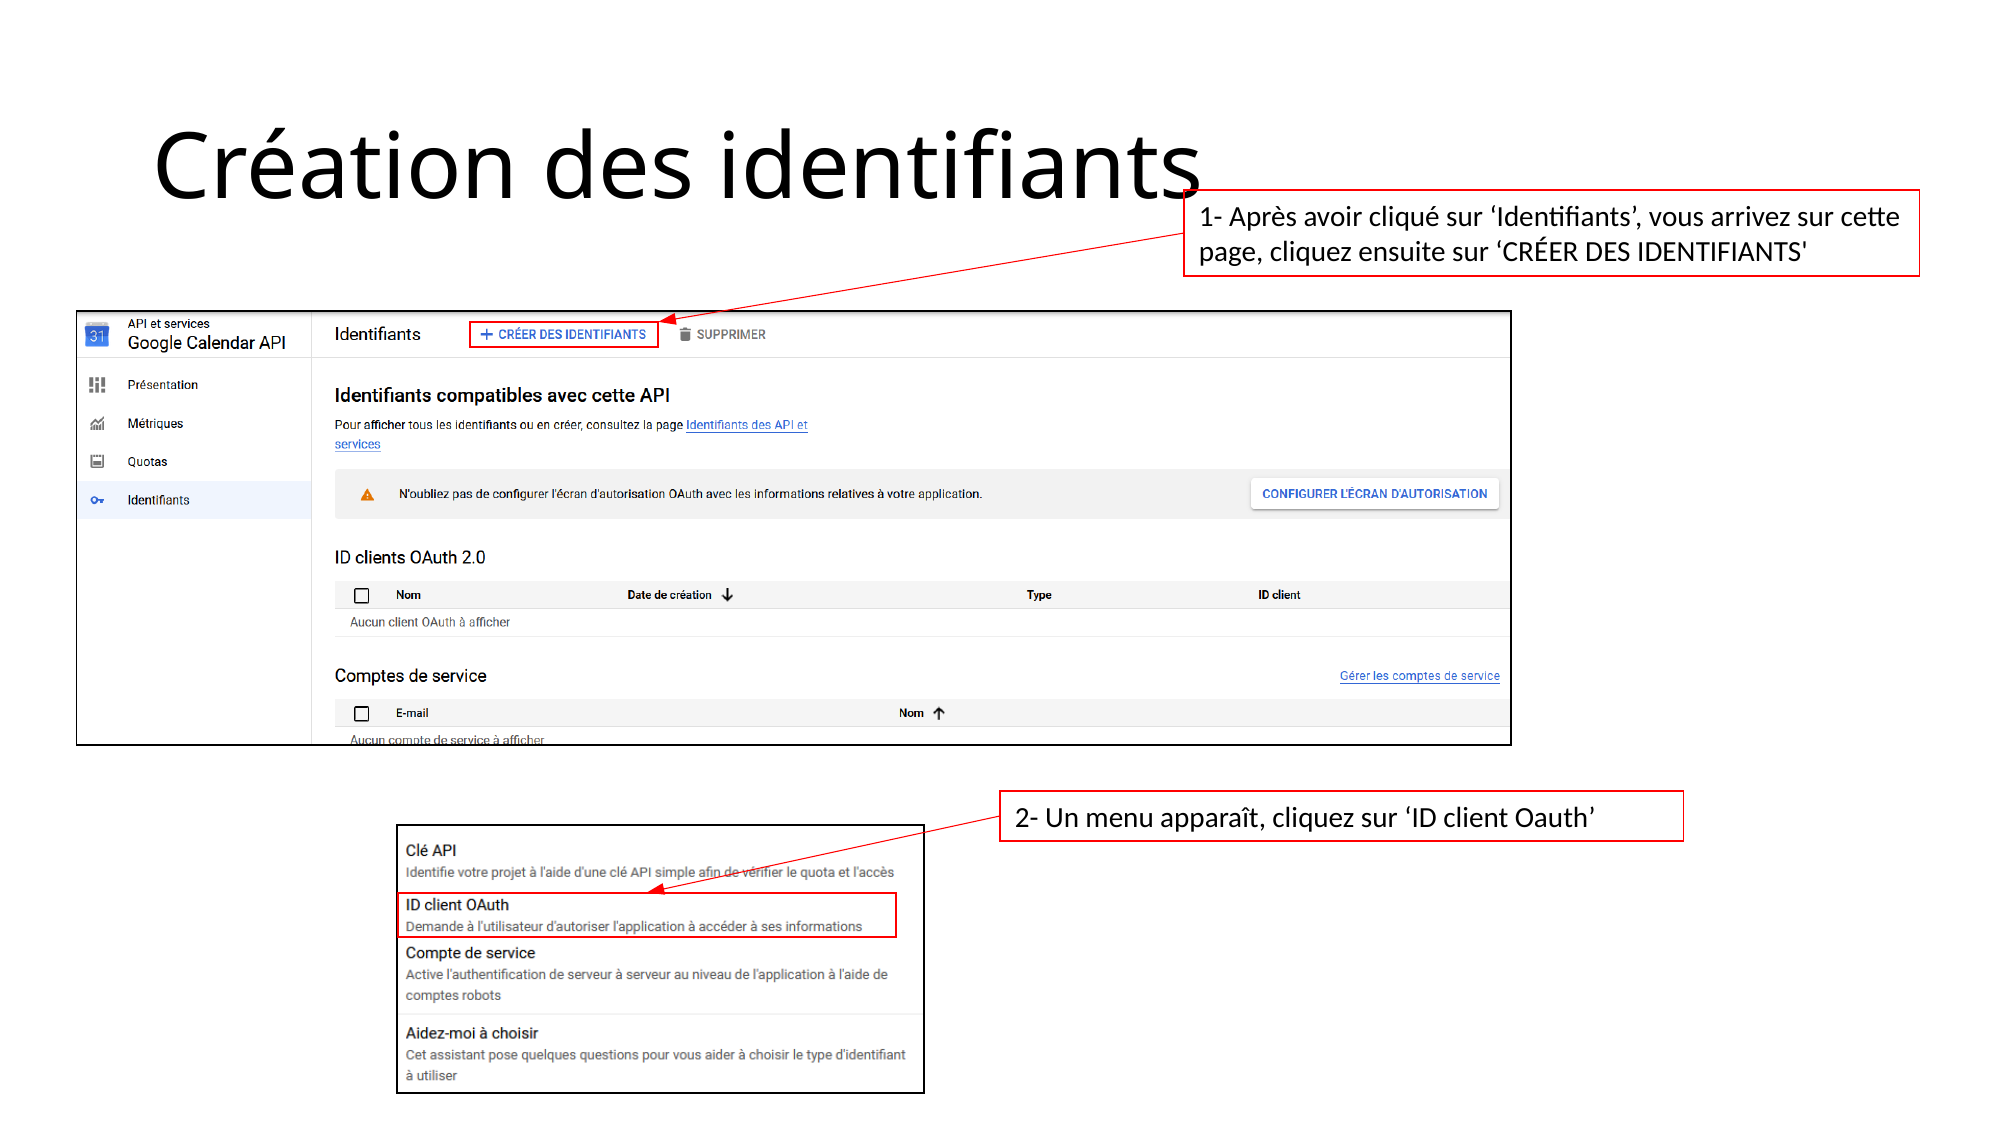

# Création des identifiants
1- Après avoir cliqué sur ‘Identifiants’, vous arrivez sur cette page, cliquez ensuite sur ‘CRÉER DES IDENTIFIANTS'
2- Un menu apparaît, cliquez sur ‘ID client Oauth’